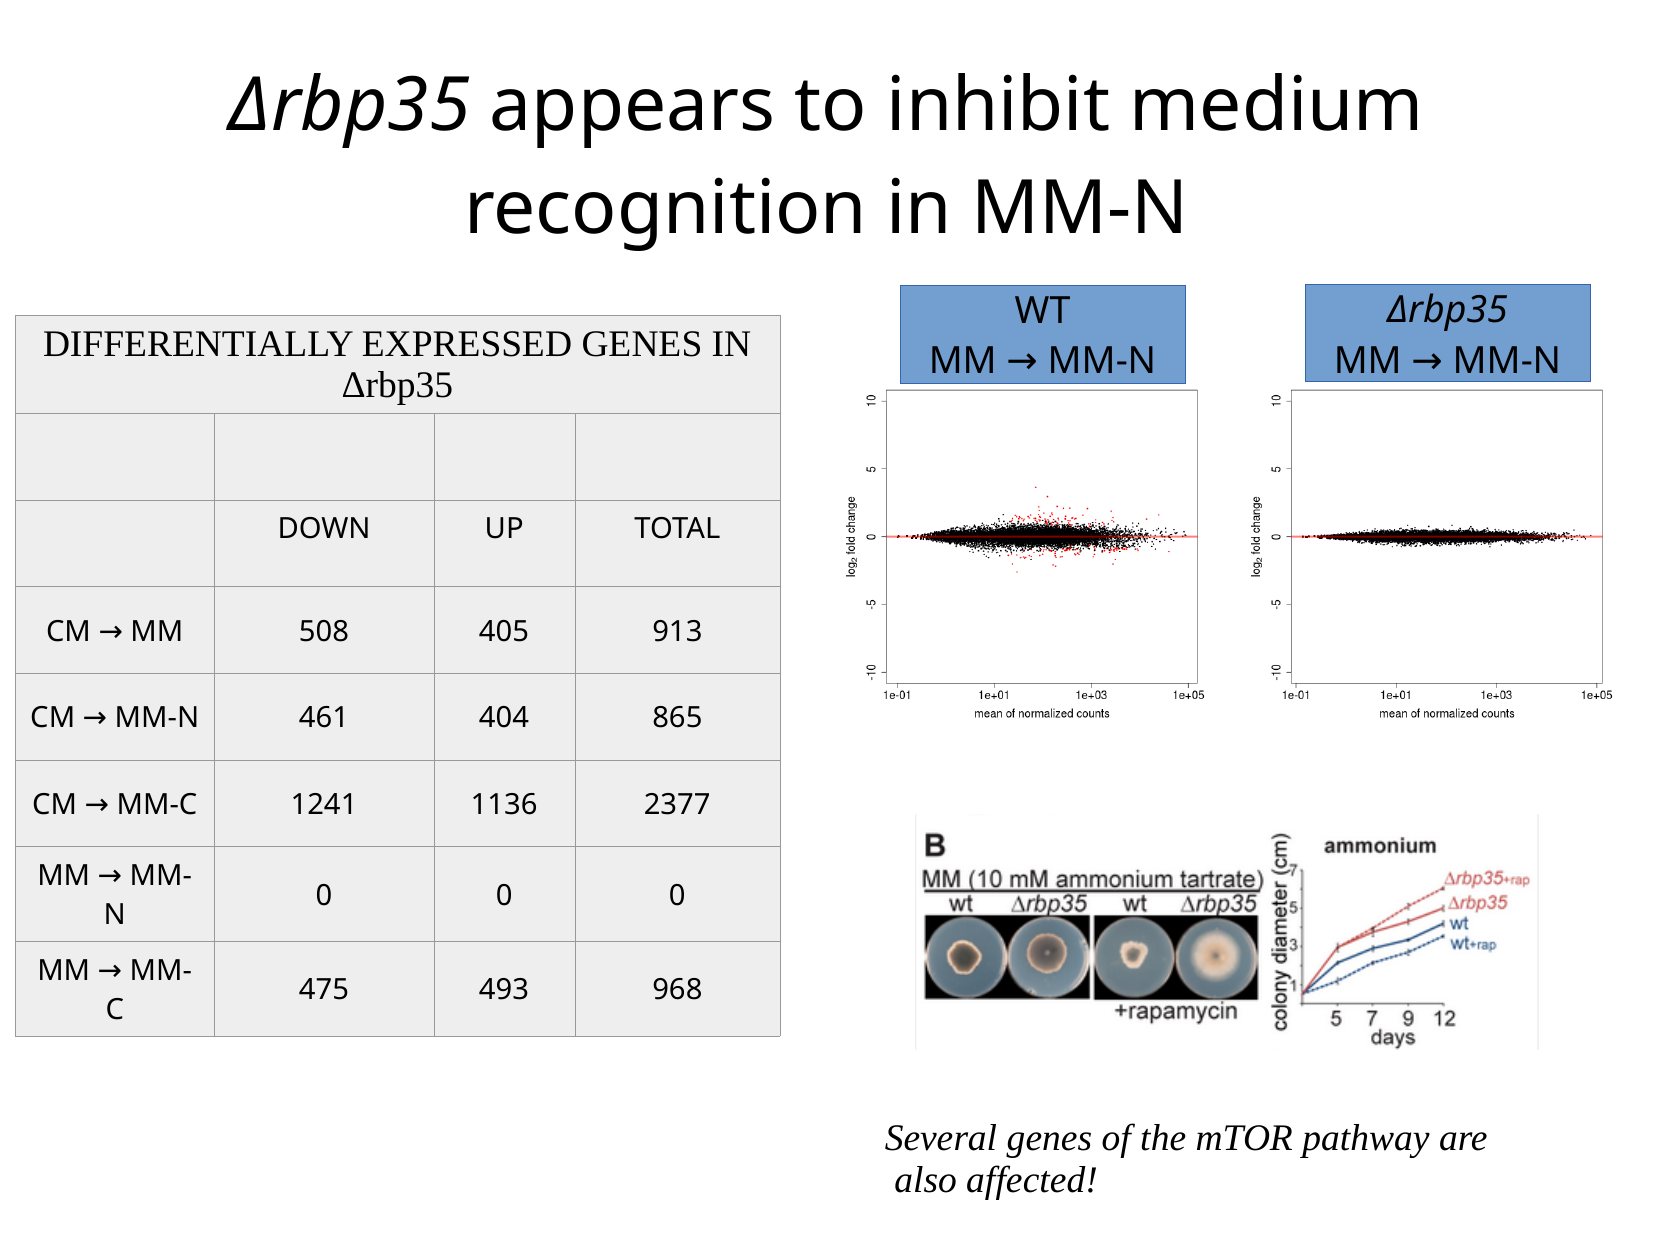

# Δrbp35 appears to inhibit medium recognition in MM-N
WT
MM → MM-N
Δrbp35
MM → MM-N
| DIFFERENTIALLY EXPRESSED GENES IN Δrbp35 | | | |
| --- | --- | --- | --- |
| | | | |
| | DOWN | UP | TOTAL |
| CM → MM | 508 | 405 | 913 |
| CM → MM-N | 461 | 404 | 865 |
| CM → MM-C | 1241 | 1136 | 2377 |
| MM → MM-N | 0 | 0 | 0 |
| MM → MM-C | 475 | 493 | 968 |
Several genes of the mTOR pathway are
 also affected!